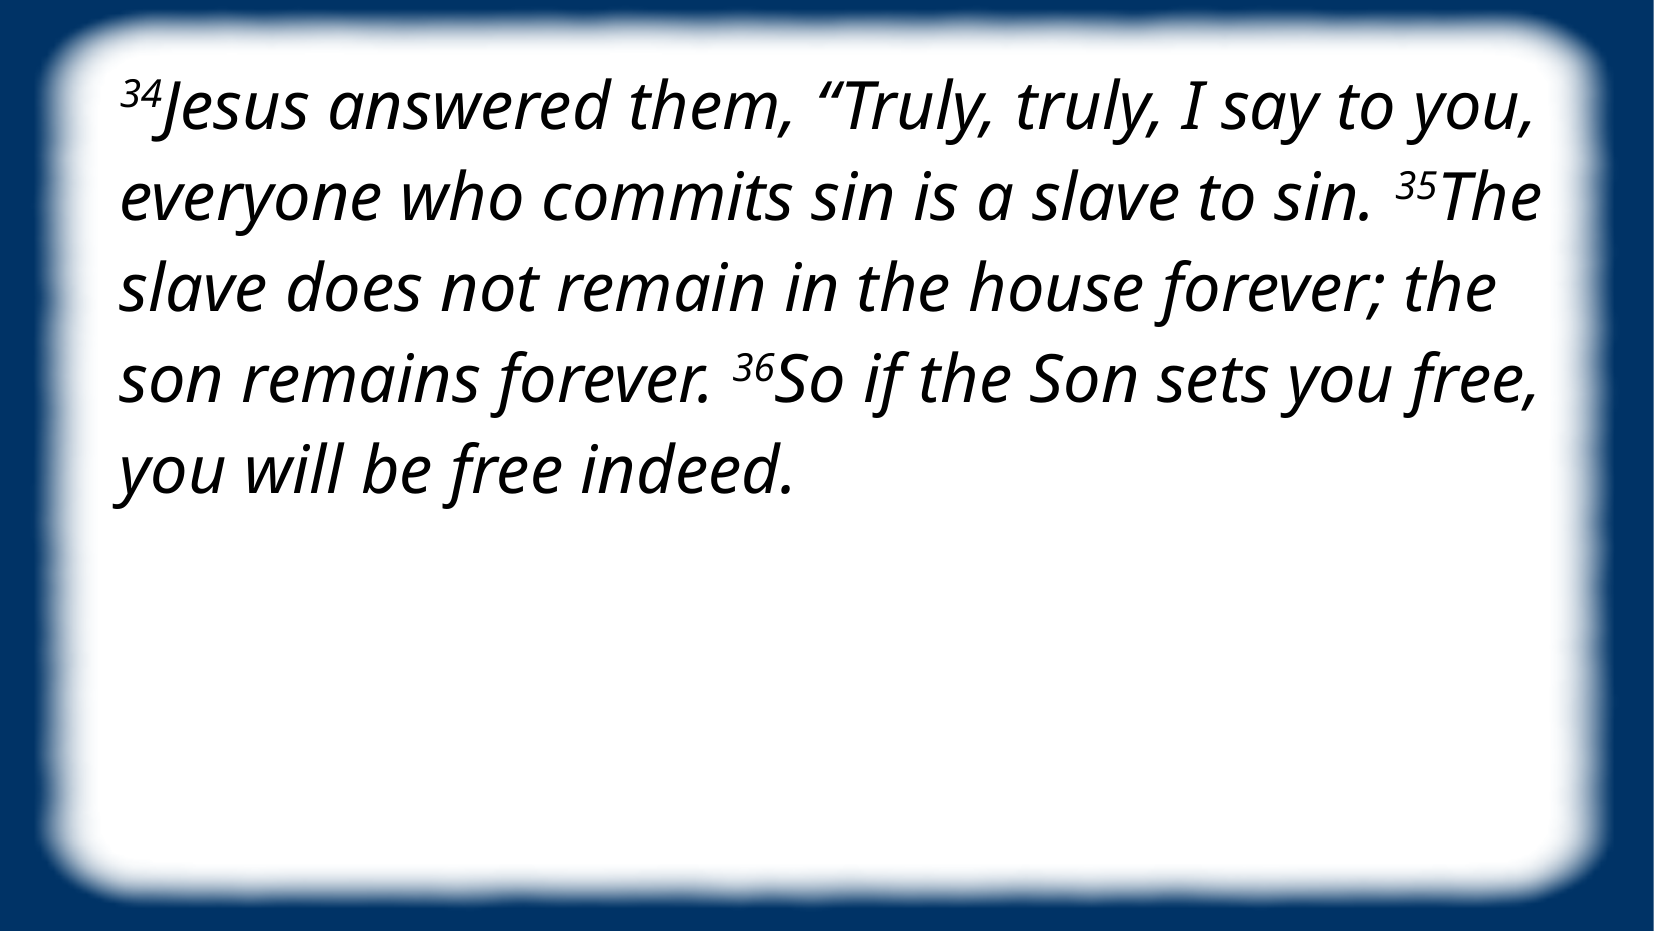

34Jesus answered them, “Truly, truly, I say to you, everyone who commits sin is a slave to sin. 35The slave does not remain in the house forever; the son remains forever. 36So if the Son sets you free, you will be free indeed.